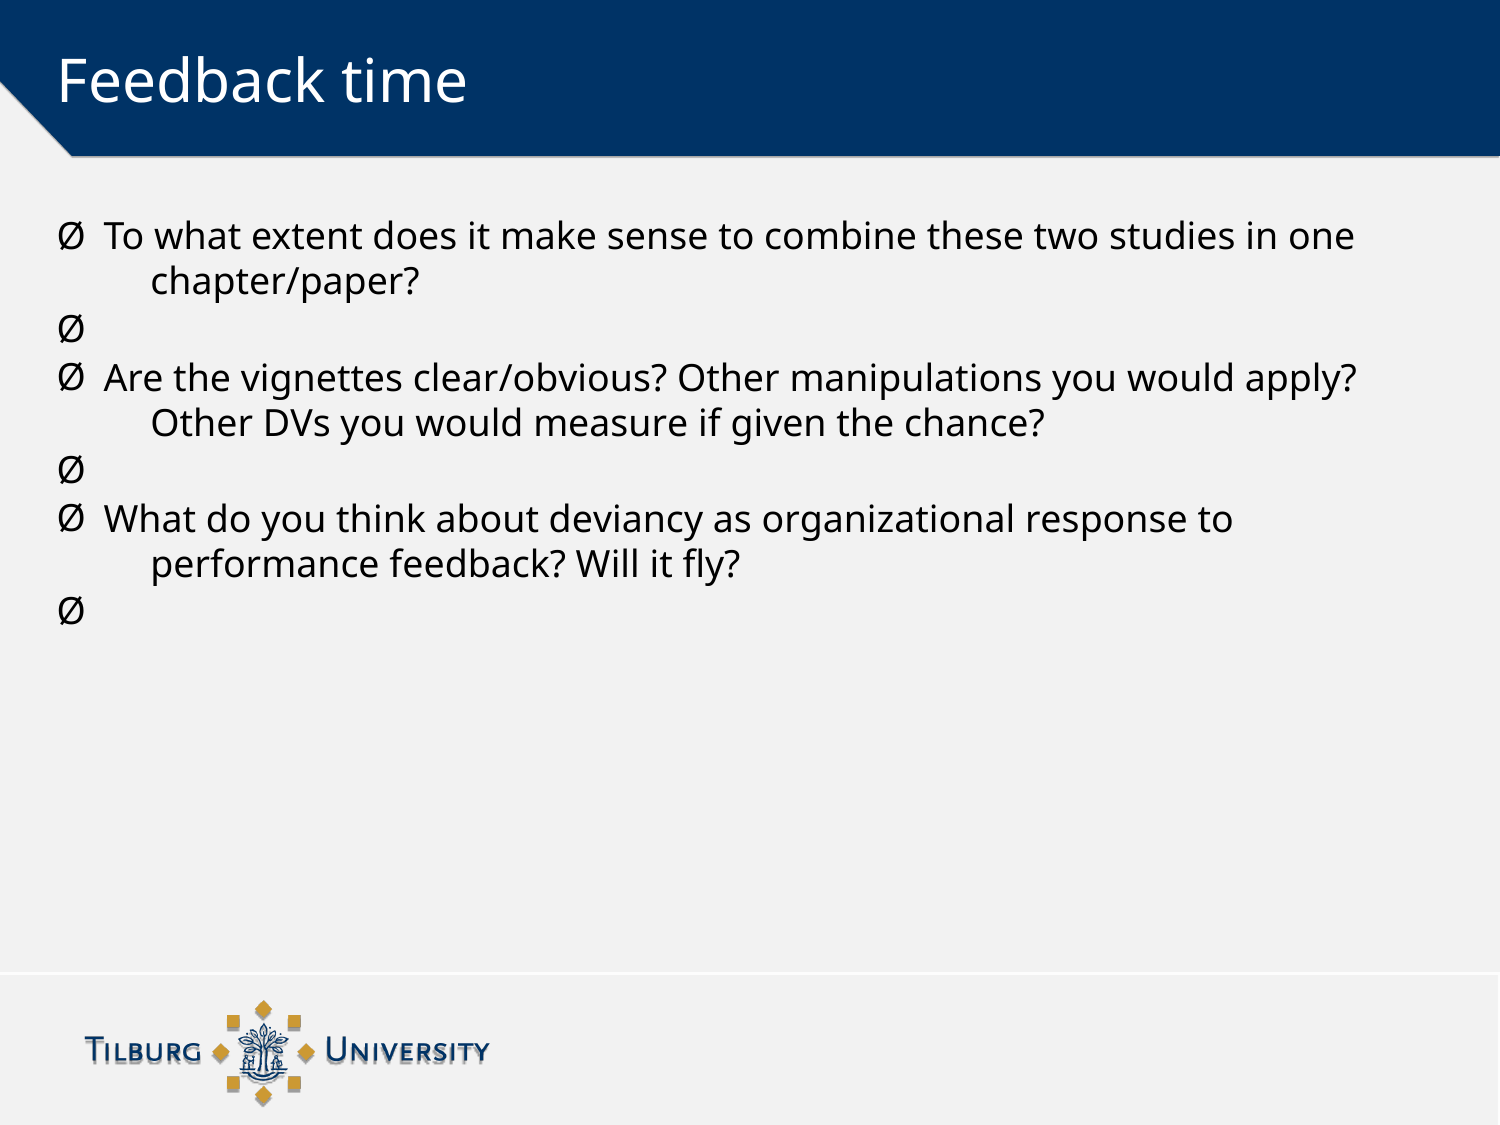

# Feedback time
To what extent does it make sense to combine these two studies in one chapter/paper?
Are the vignettes clear/obvious? Other manipulations you would apply? Other DVs you would measure if given the chance?
What do you think about deviancy as organizational response to performance feedback? Will it fly?